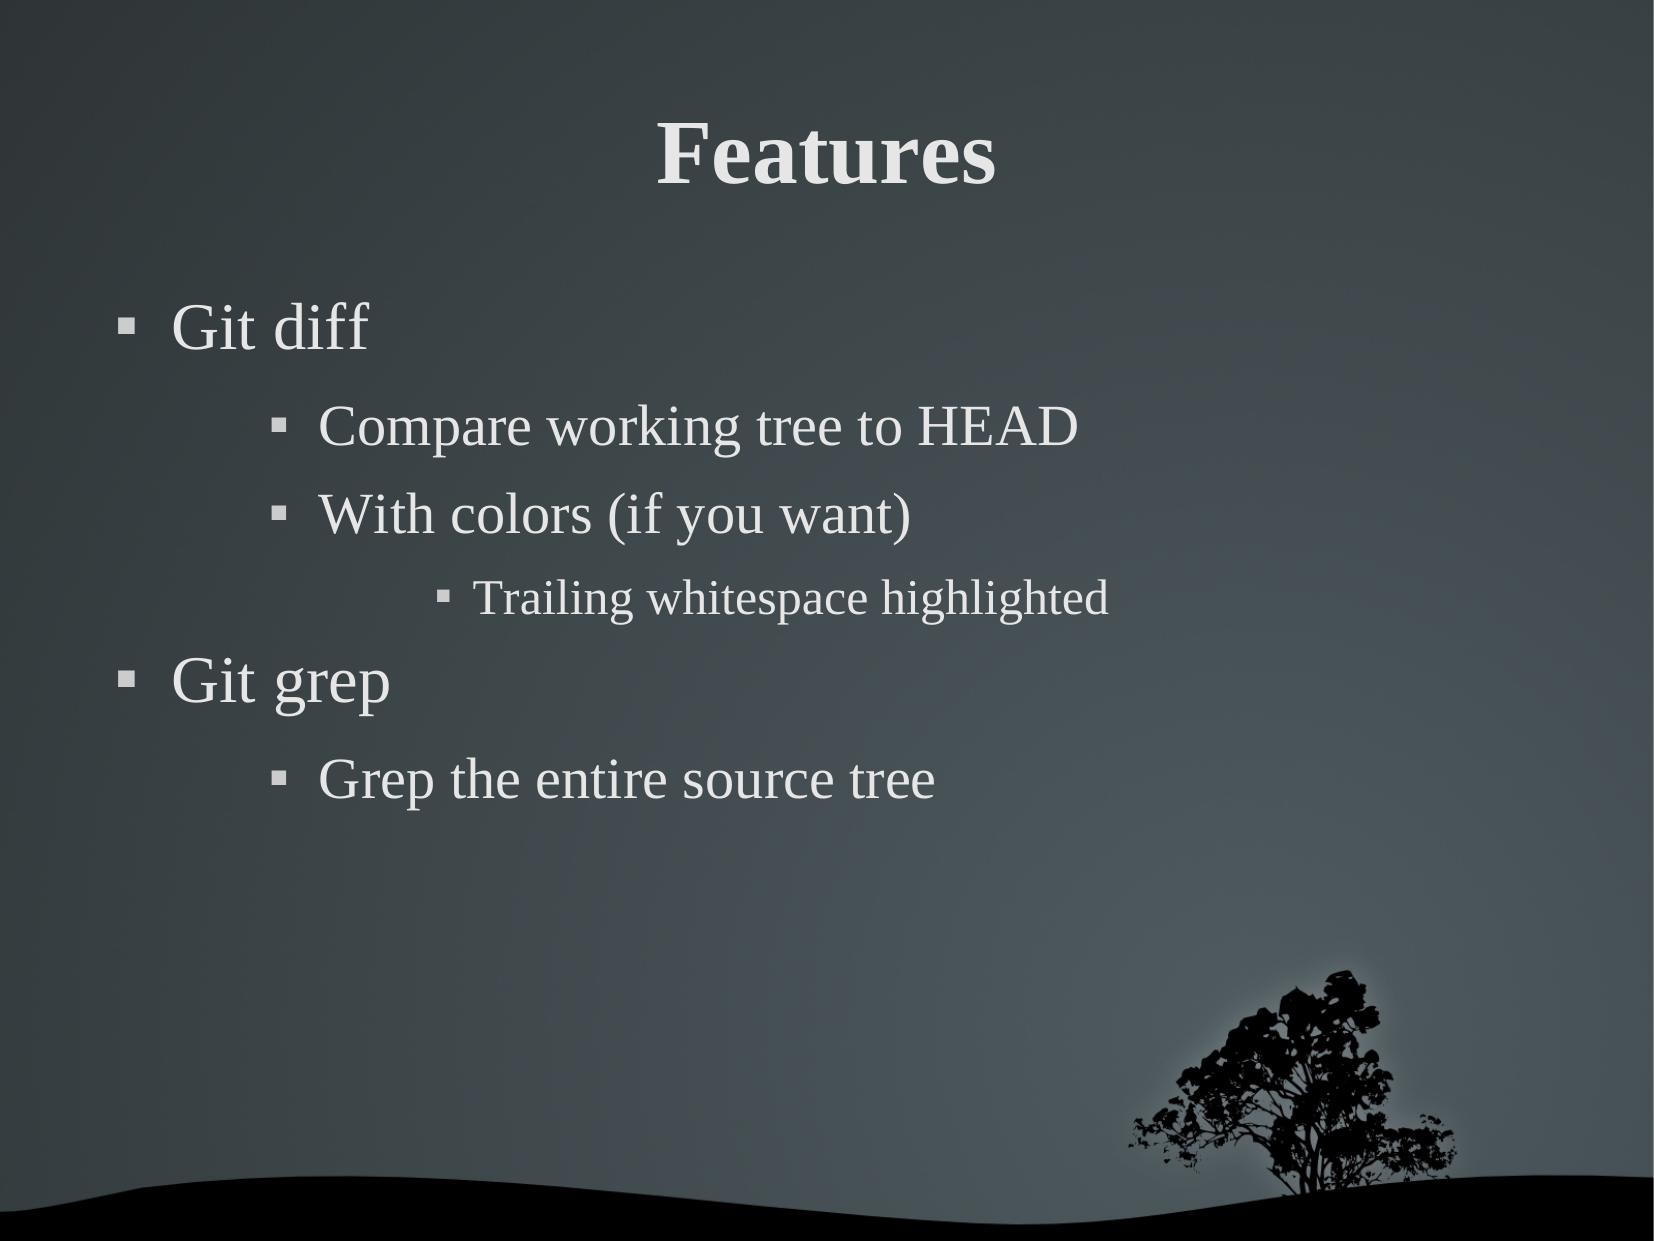

# Features
Git diff
Compare working tree to HEAD
With colors (if you want)
Trailing whitespace highlighted
Git grep
Grep the entire source tree